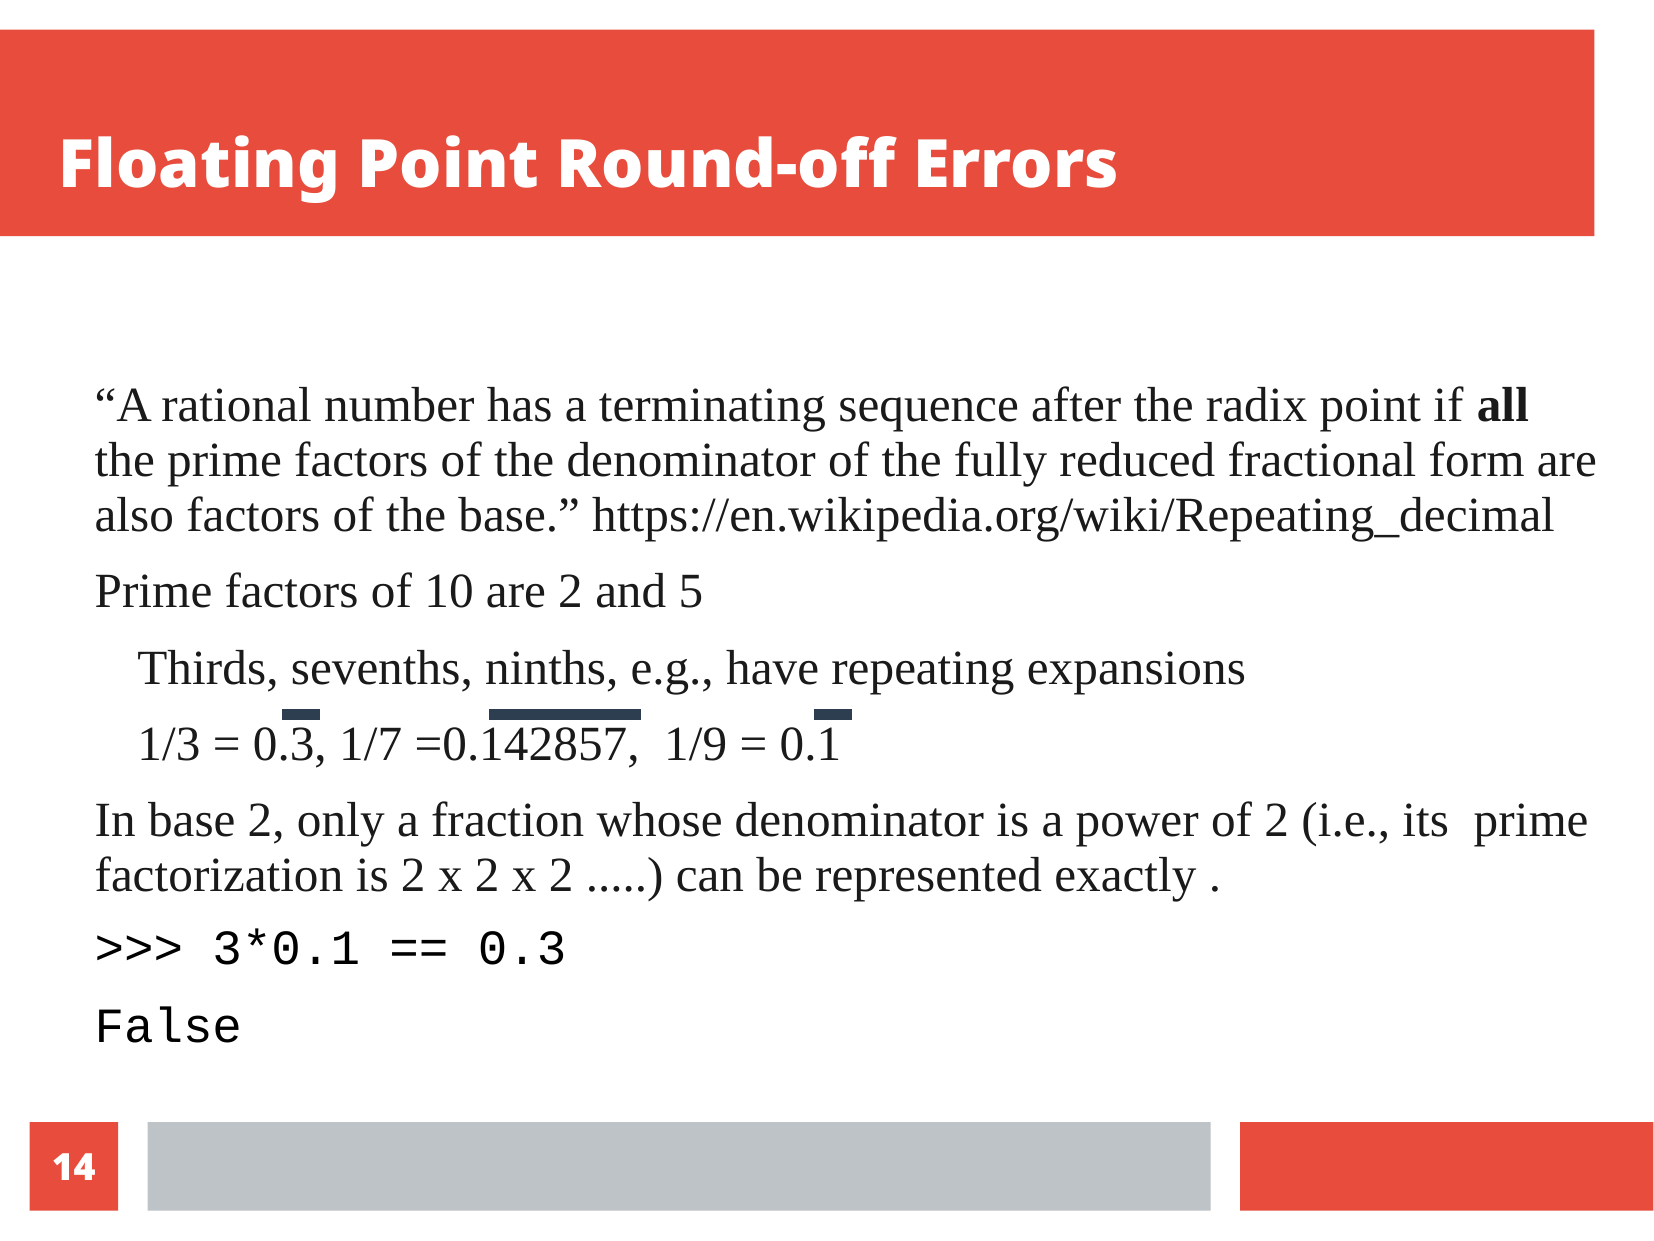

# Floating Point Round-off Errors
“A rational number has a terminating sequence after the radix point if all the prime factors of the denominator of the fully reduced fractional form are also factors of the base.” https://en.wikipedia.org/wiki/Repeating_decimal
Prime factors of 10 are 2 and 5
Thirds, sevenths, ninths, e.g., have repeating expansions
1/3 = 0.3, 1/7 =0.142857, 1/9 = 0.1
In base 2, only a fraction whose denominator is a power of 2 (i.e., its prime factorization is 2 x 2 x 2 .....) can be represented exactly .
>>> 3*0.1 == 0.3
False
14